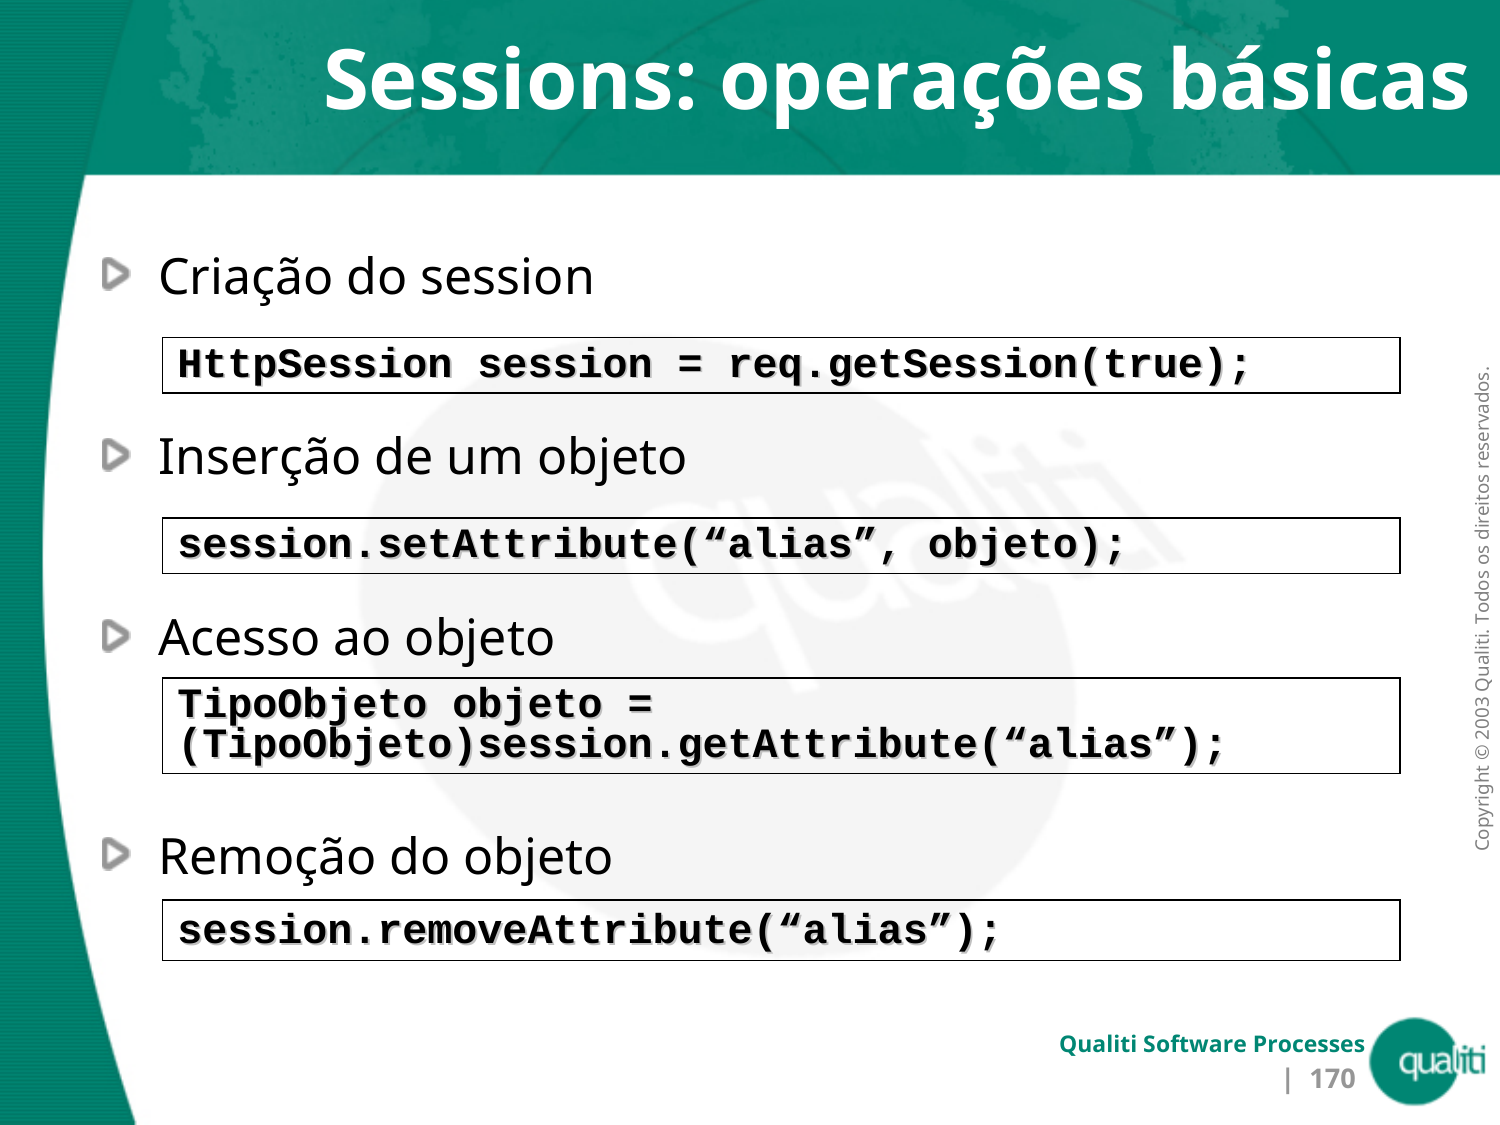

# Sessions: operações básicas
Criação do session
Inserção de um objeto
Acesso ao objeto
Remoção do objeto
HttpSession session = req.getSession(true);
session.setAttribute(“alias”, objeto);
TipoObjeto objeto = 	(TipoObjeto)session.getAttribute(“alias”);
session.removeAttribute(“alias”);